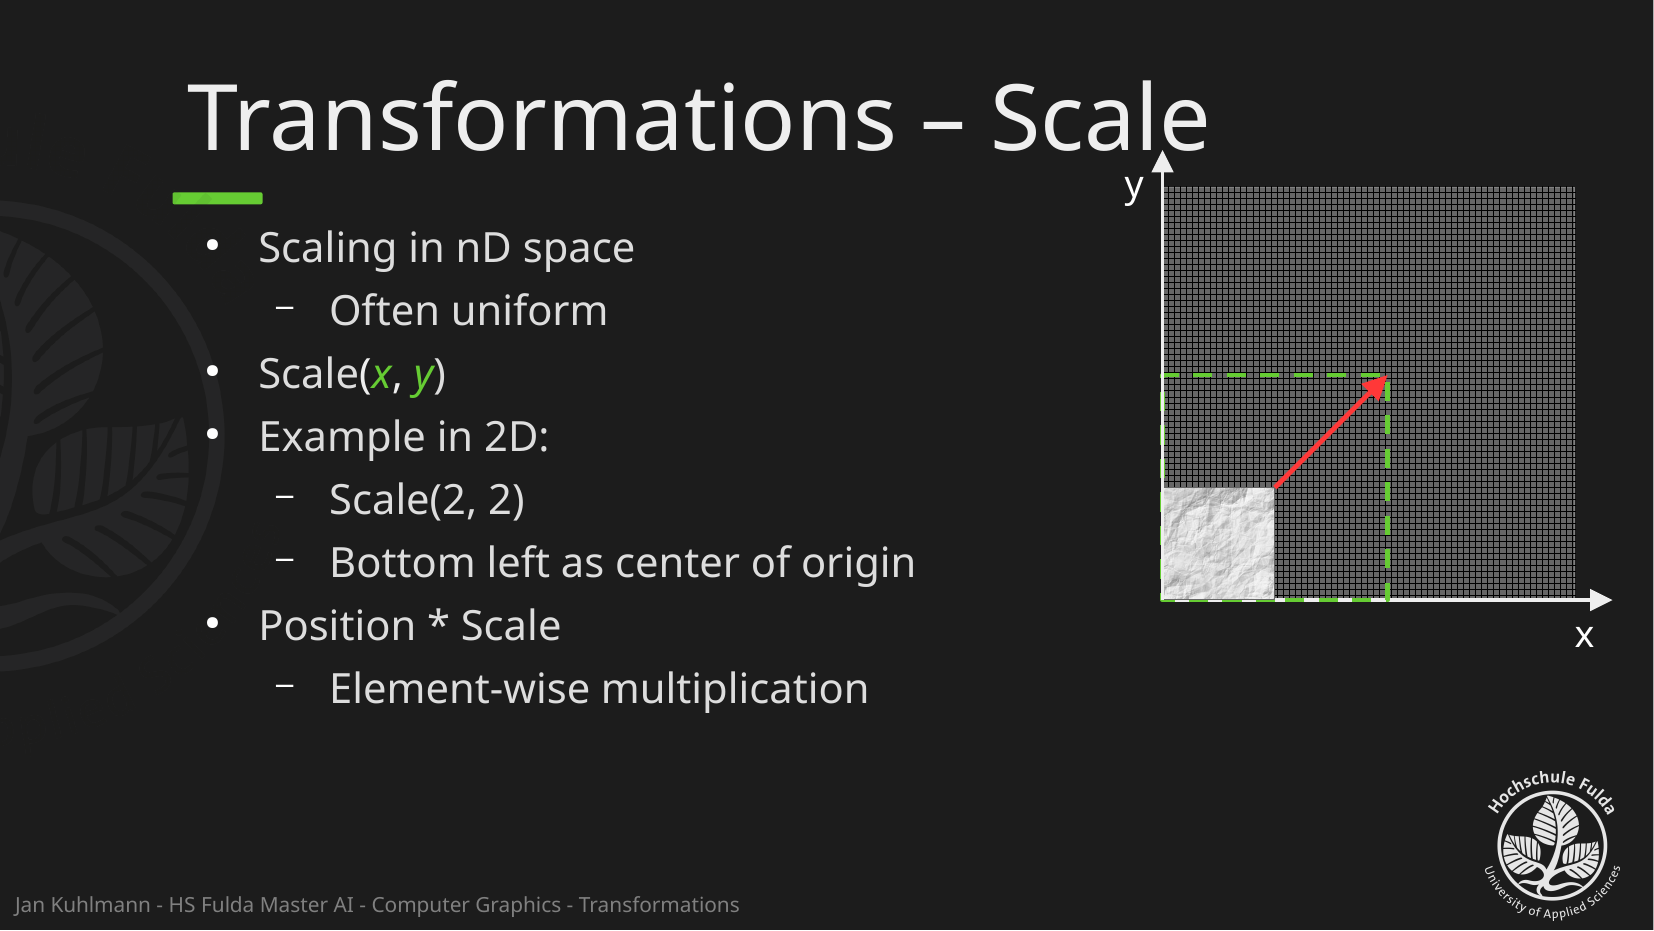

# Transformations – Scale
y
Scaling in nD space
Often uniform
Scale(x, y)
Example in 2D:
Scale(2, 2)
Bottom left as center of origin
Position * Scale
Element-wise multiplication
x
Jan Kuhlmann - HS Fulda Master AI - Computer Graphics - Transformations